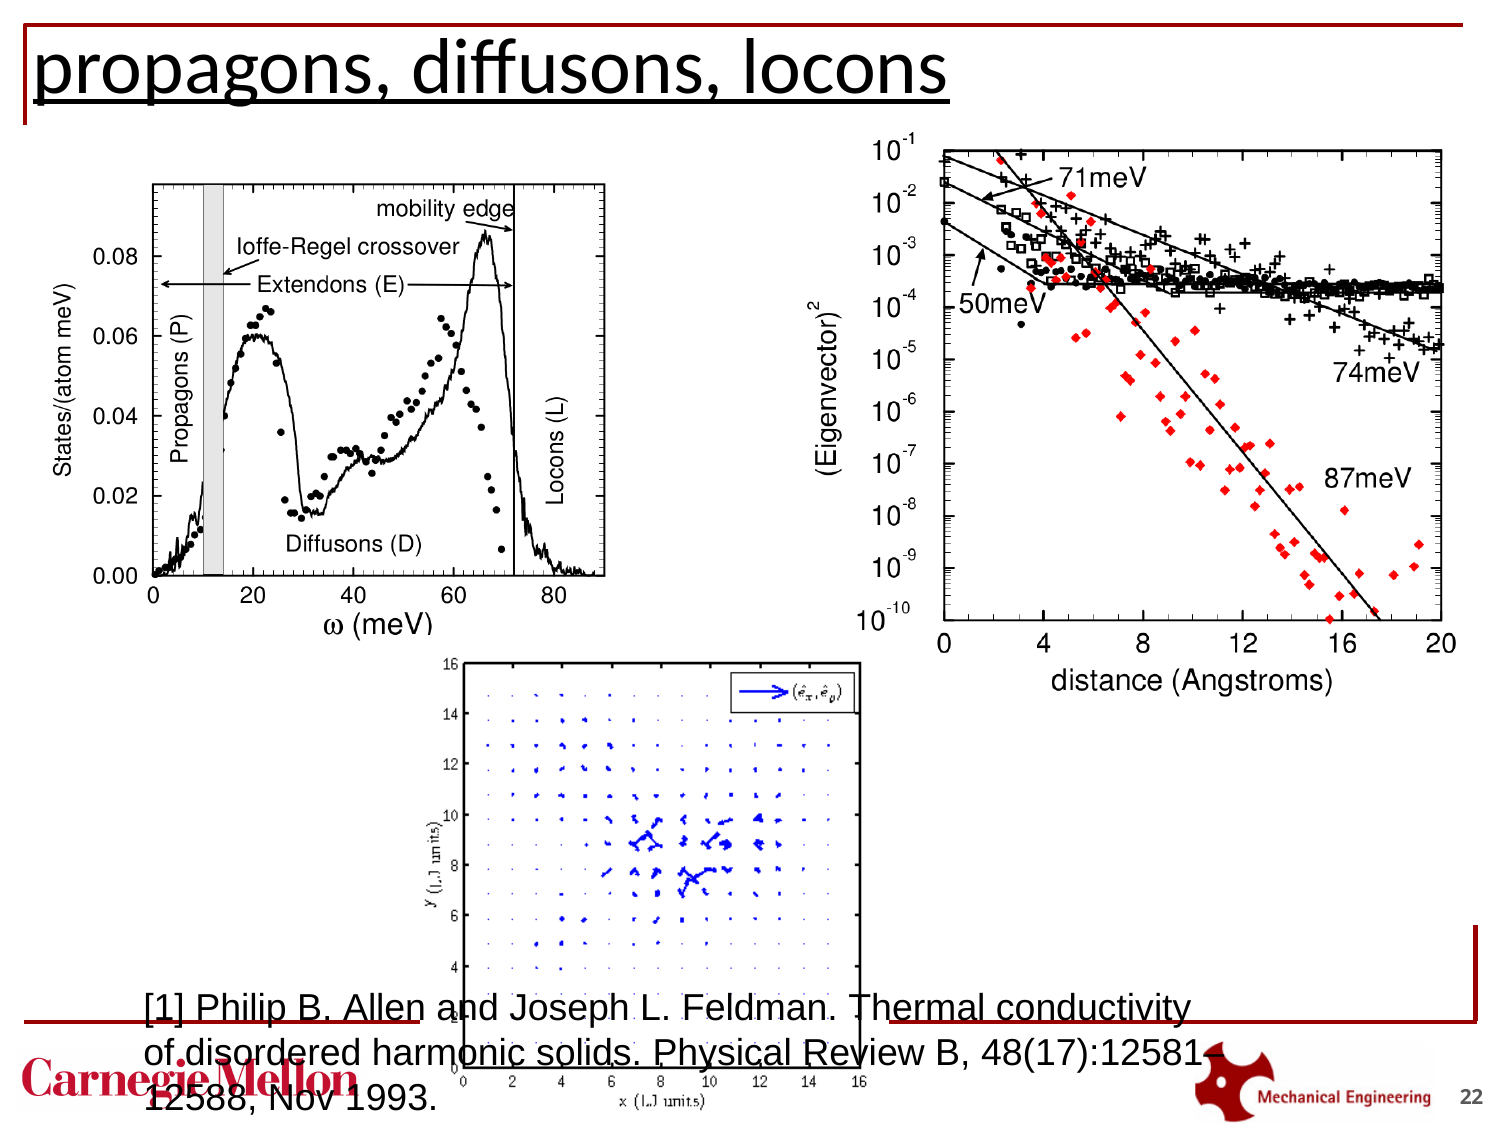

# propagons, diffusons, locons
[1] Philip B. Allen and Joseph L. Feldman. Thermal conductivity of disordered harmonic solids. Physical Review B, 48(17):12581–12588, Nov 1993.